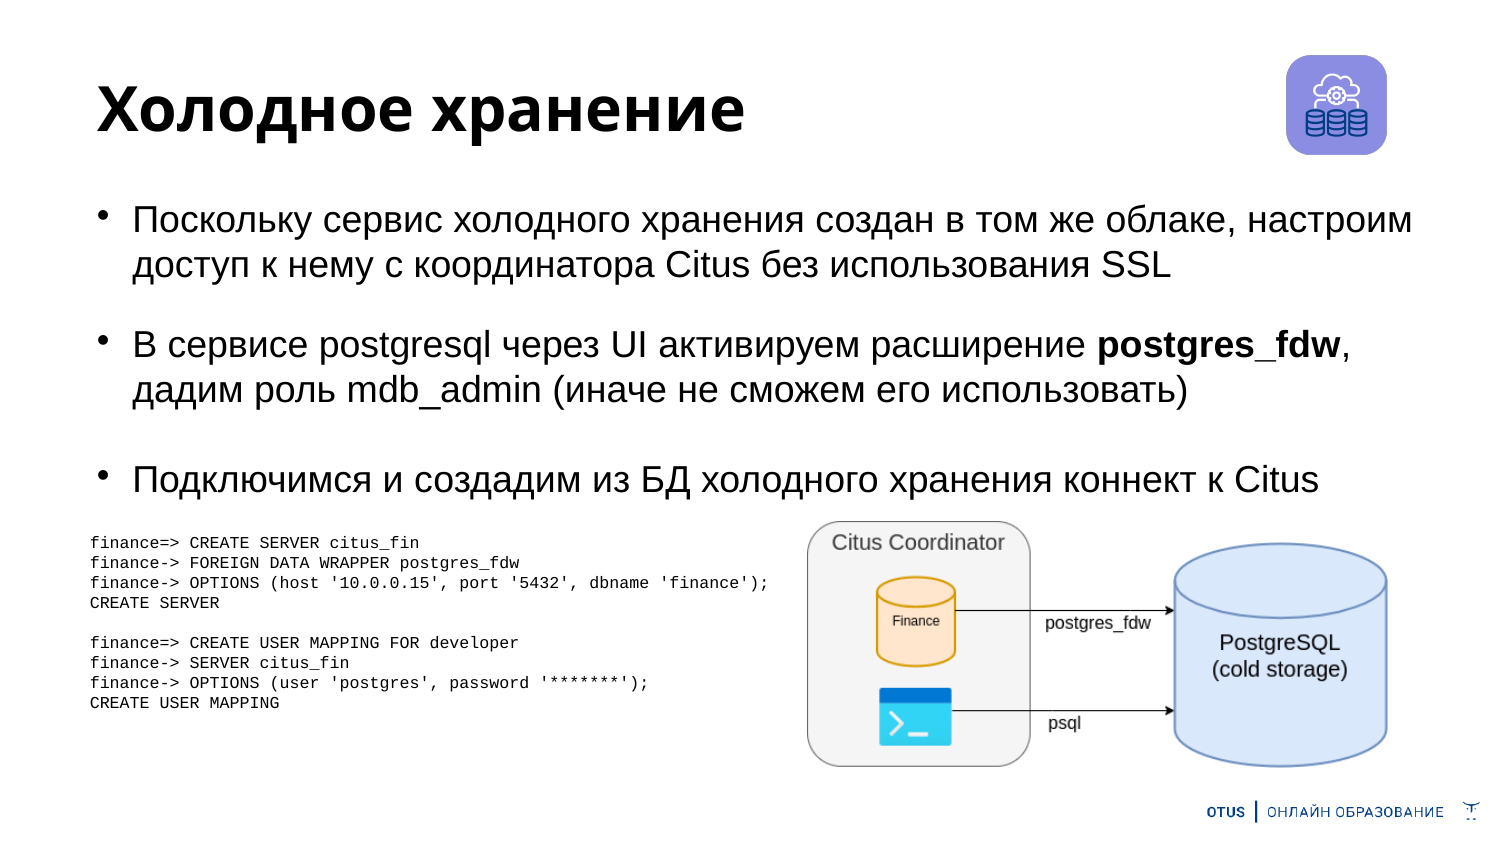

# Холодное хранение
Поскольку сервис холодного хранения создан в том же облаке, настроим доступ к нему с координатора Citus без использования SSL
В сервисе postgresql через UI активируем расширение postgres_fdw, дадим роль mdb_admin (иначе не сможем его использовать)
Подключимся и создадим из БД холодного хранения коннект к Citus
finance=> CREATE SERVER citus_fin
finance-> FOREIGN DATA WRAPPER postgres_fdw
finance-> OPTIONS (host '10.0.0.15', port '5432', dbname 'finance');
CREATE SERVER
finance=> CREATE USER MAPPING FOR developer
finance-> SERVER citus_fin
finance-> OPTIONS (user 'postgres', password '*******');
CREATE USER MAPPING